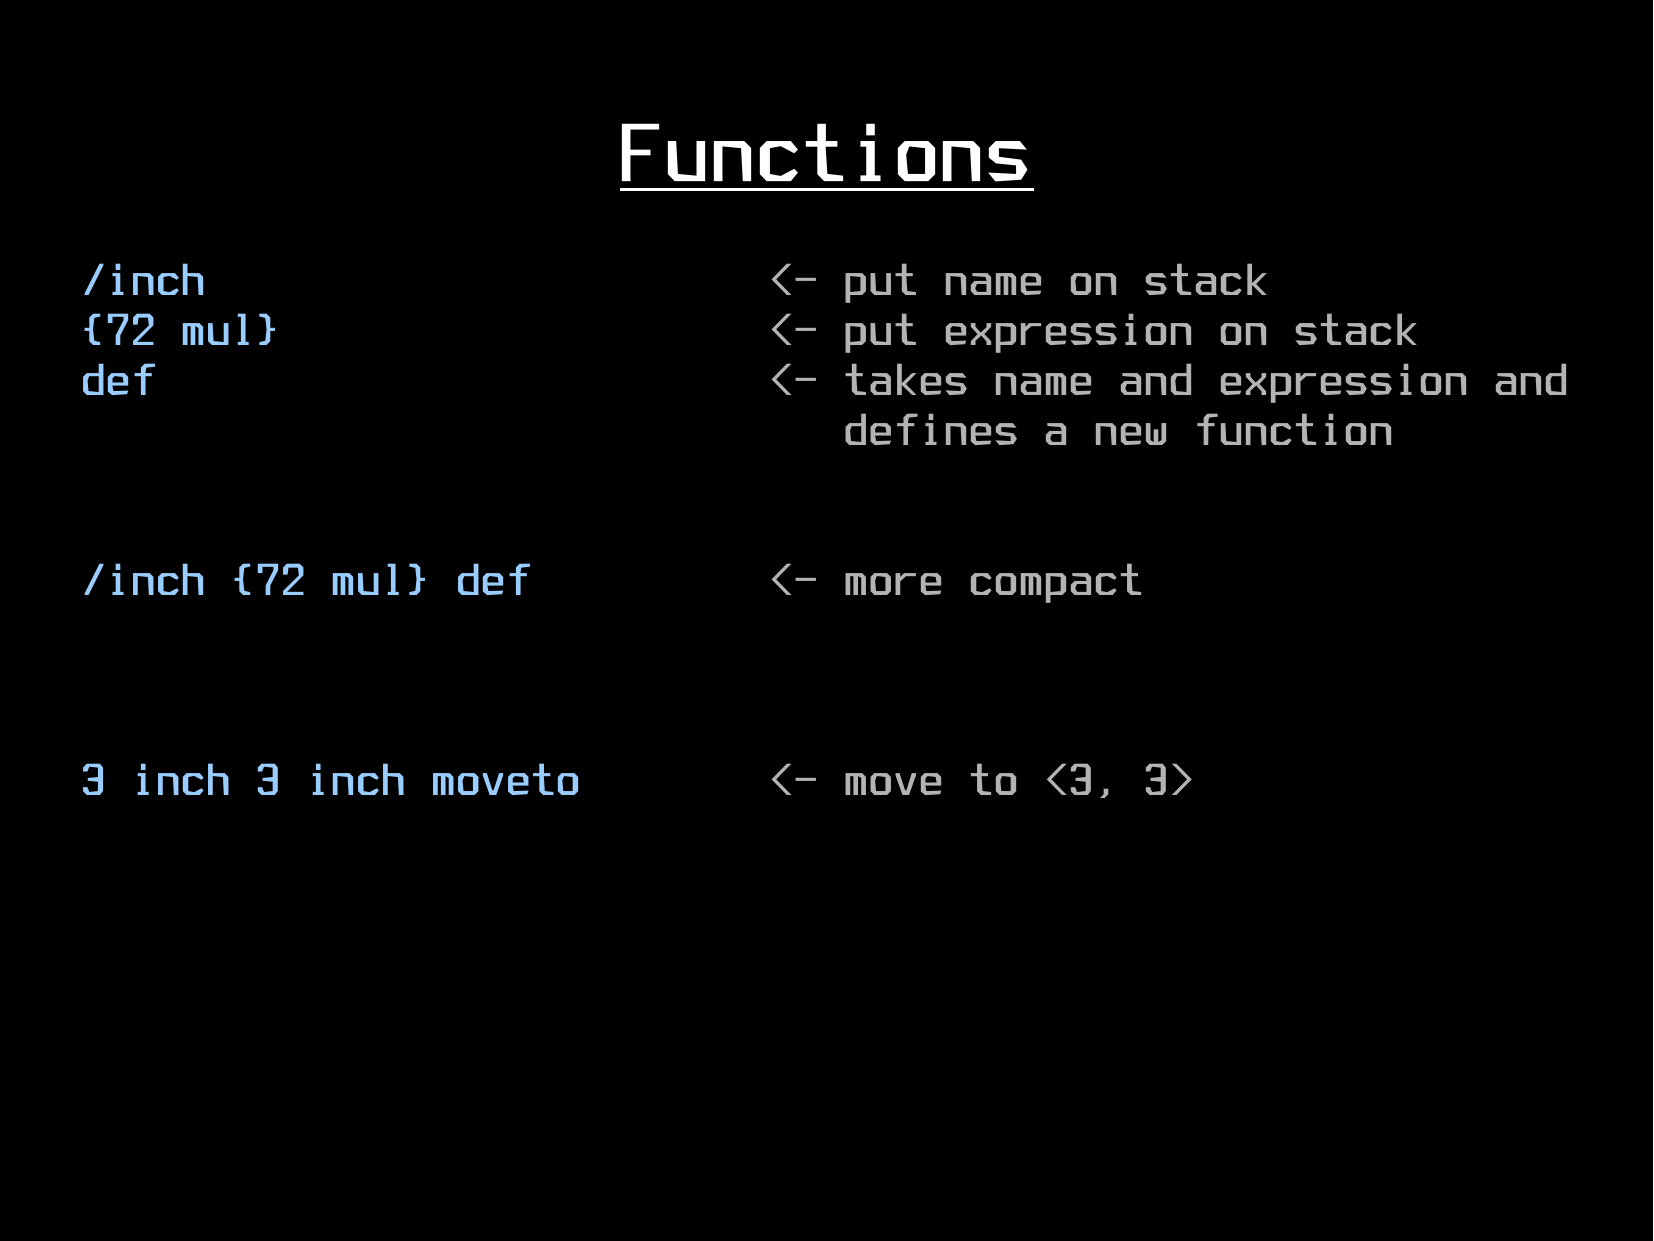

# Functions
| /inch {72 mul} def /inch {72 mul} def 3 inch 3 inch moveto | <- put name on stack <- put expression on stack <- takes name and expression and defines a new function <- more compact <- move to <3, 3> |
| --- | --- |